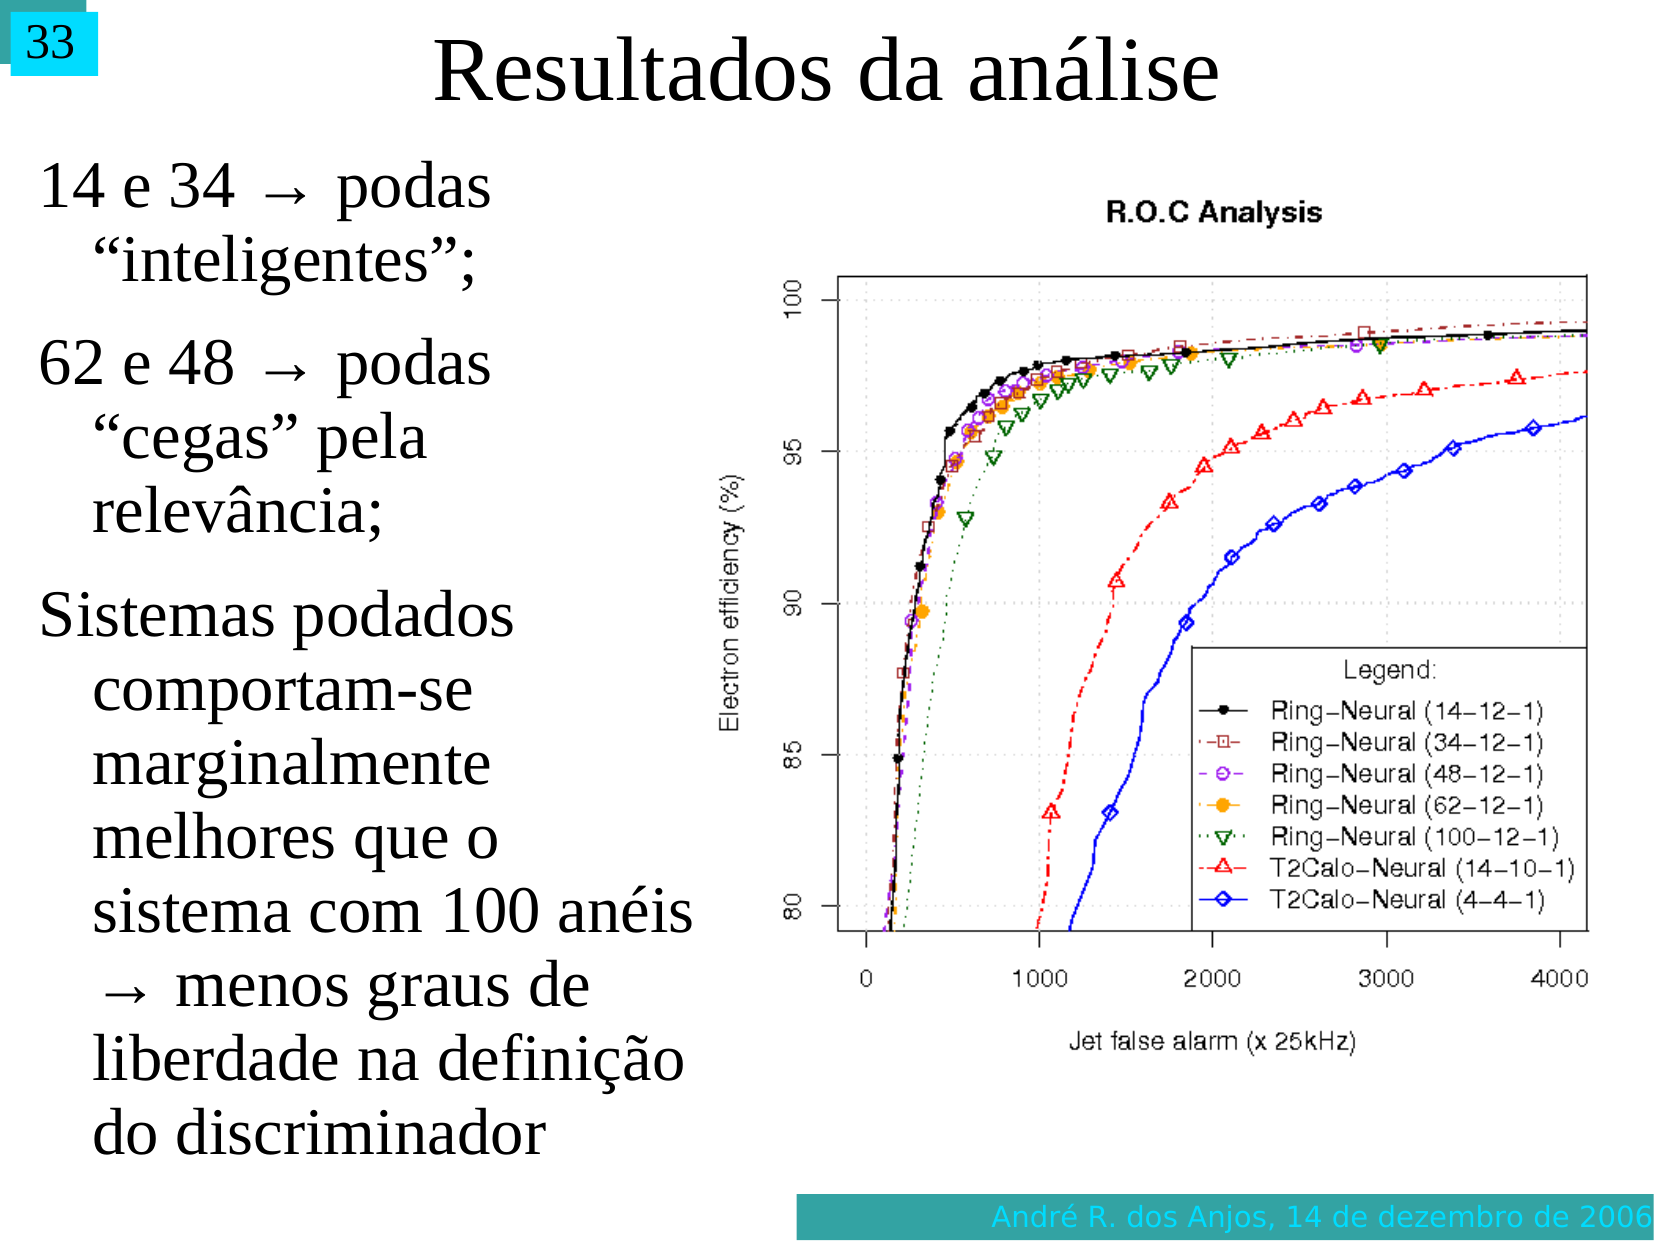

# Resultados da análise
14 e 34 → podas “inteligentes”;
62 e 48 → podas “cegas” pela relevância;
Sistemas podados comportam-se marginalmente melhores que o sistema com 100 anéis → menos graus de liberdade na definição do discriminador